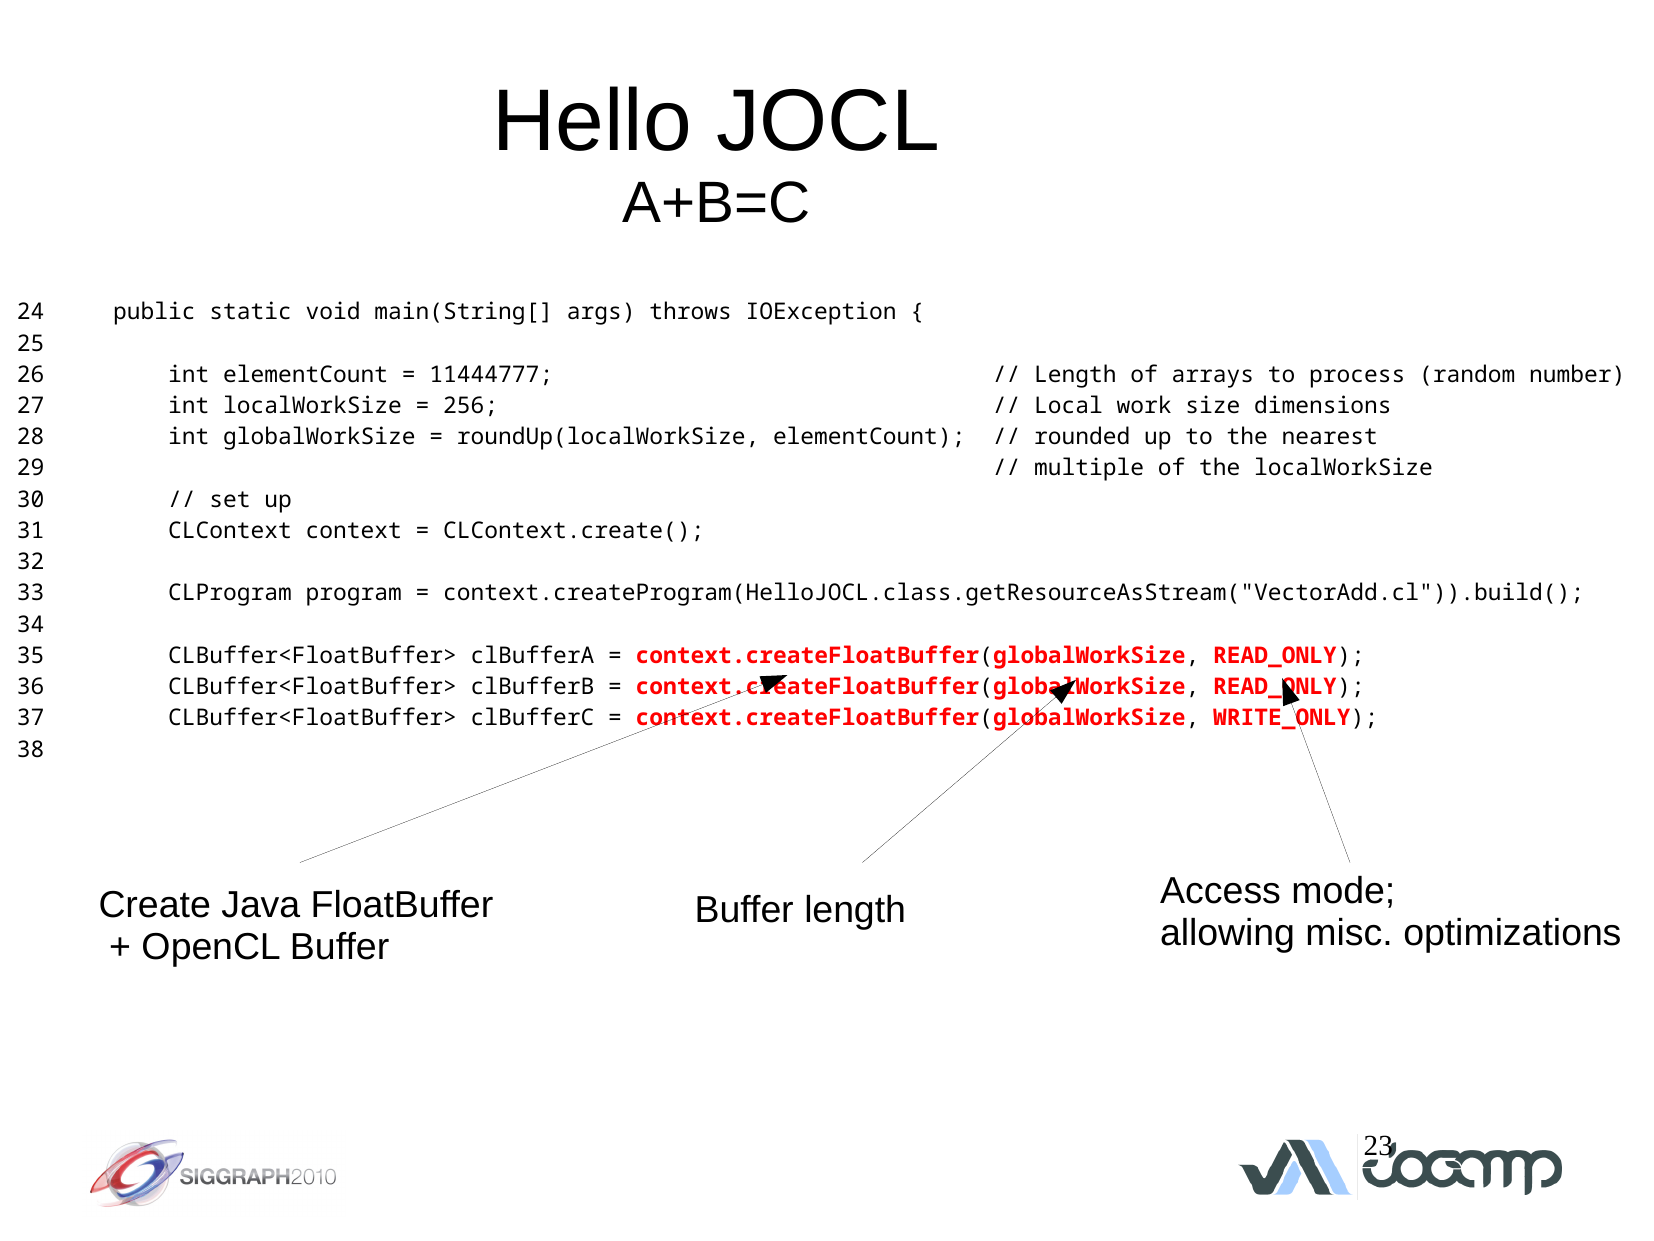

# Hello JOCL A+B=C
24 public static void main(String[] args) throws IOException {
25
26 int elementCount = 11444777; // Length of arrays to process (random number)
27 int localWorkSize = 256; // Local work size dimensions
28 int globalWorkSize = roundUp(localWorkSize, elementCount); // rounded up to the nearest
29 // multiple of the localWorkSize
30 // set up
31 CLContext context = CLContext.create();
32
33 CLProgram program = context.createProgram(HelloJOCL.class.getResourceAsStream("VectorAdd.cl")).build();
34
35 CLBuffer<FloatBuffer> clBufferA = context.createFloatBuffer(globalWorkSize, READ_ONLY);
36 CLBuffer<FloatBuffer> clBufferB = context.createFloatBuffer(globalWorkSize, READ_ONLY);
37 CLBuffer<FloatBuffer> clBufferC = context.createFloatBuffer(globalWorkSize, WRITE_ONLY);
38
Access mode;
allowing misc. optimizations
Create Java FloatBuffer
 + OpenCL Buffer
Buffer length
23